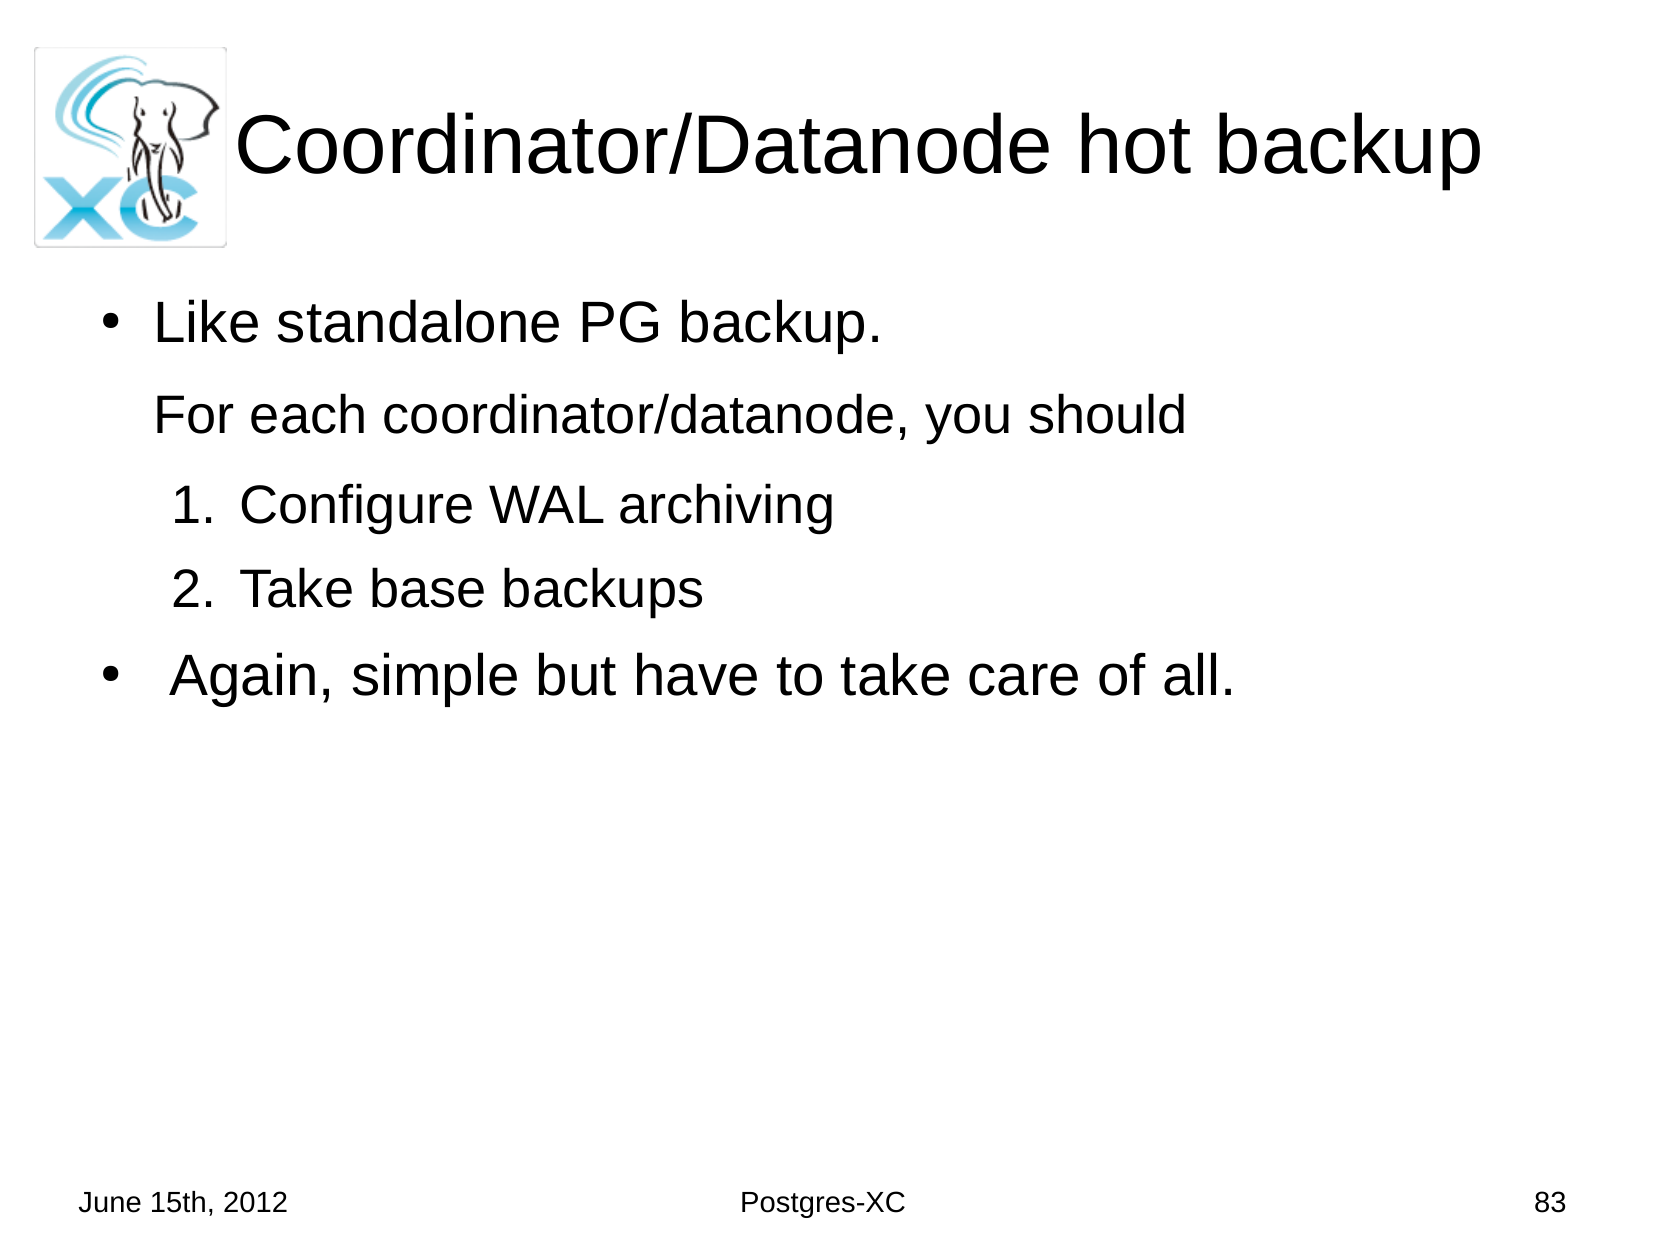

# Coordinator/Datanode hot backup
Like standalone PG backup.
For each coordinator/datanode, you should
 Configure WAL archiving
 Take base backups
 Again, simple but have to take care of all.
83